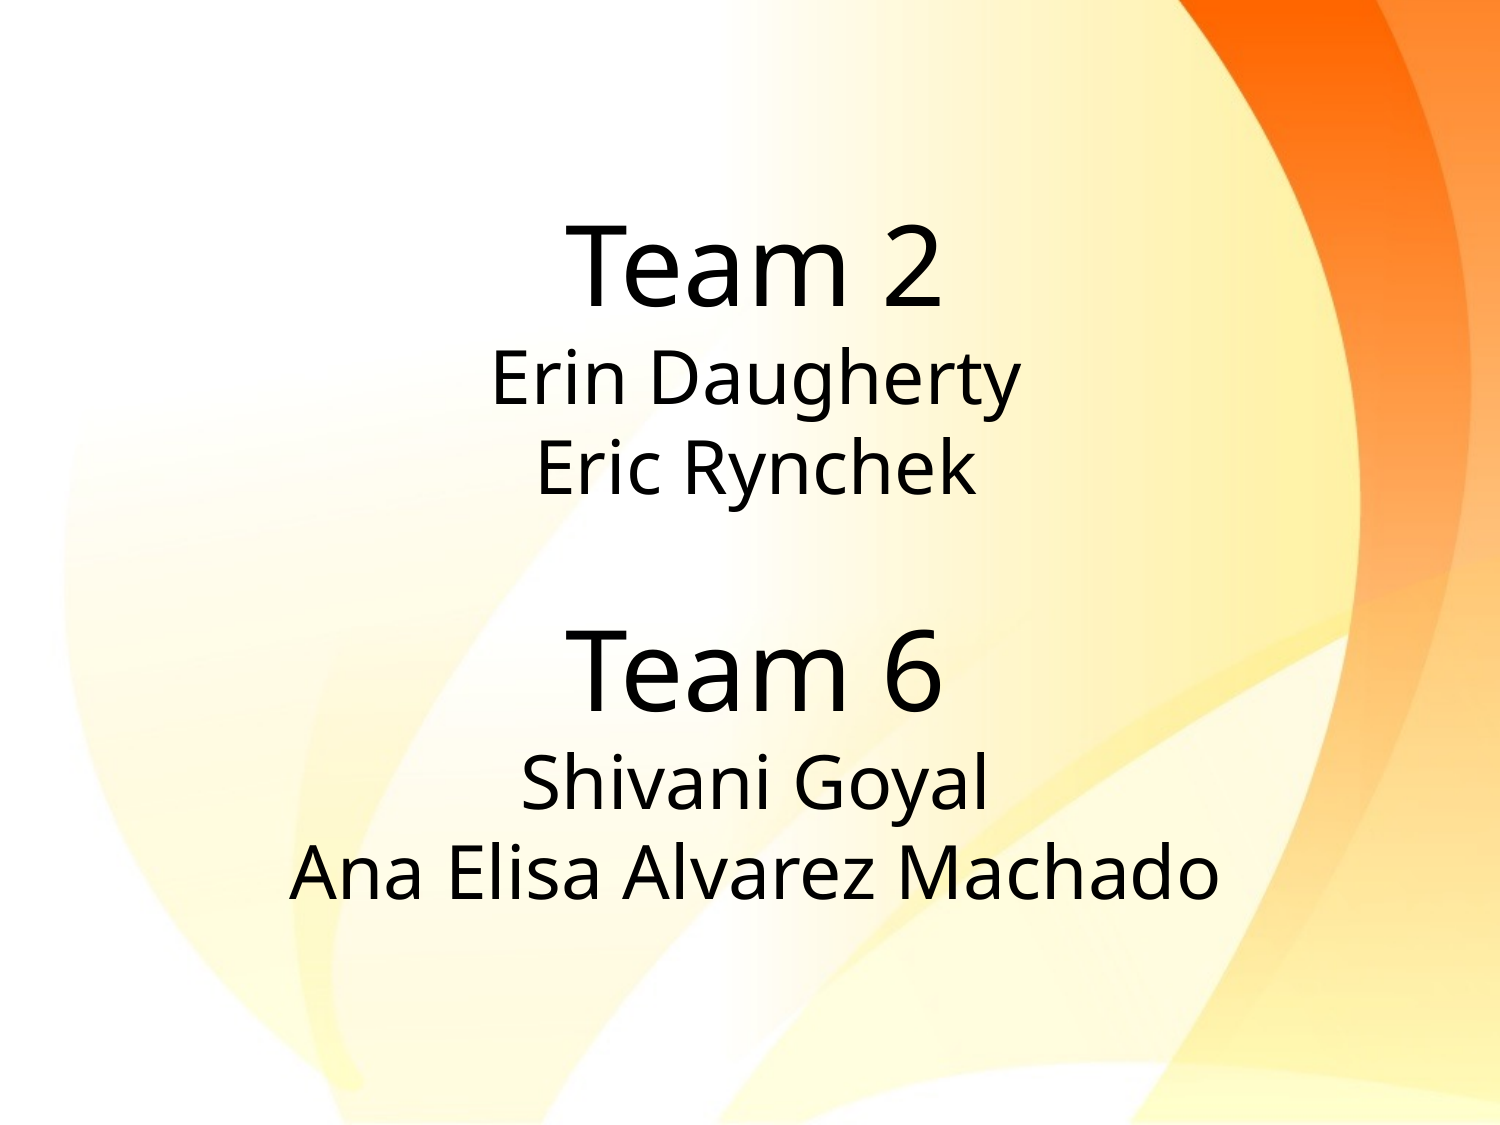

Team 2
Erin Daugherty
Eric Rynchek
Team 6
Shivani Goyal
Ana Elisa Alvarez Machado